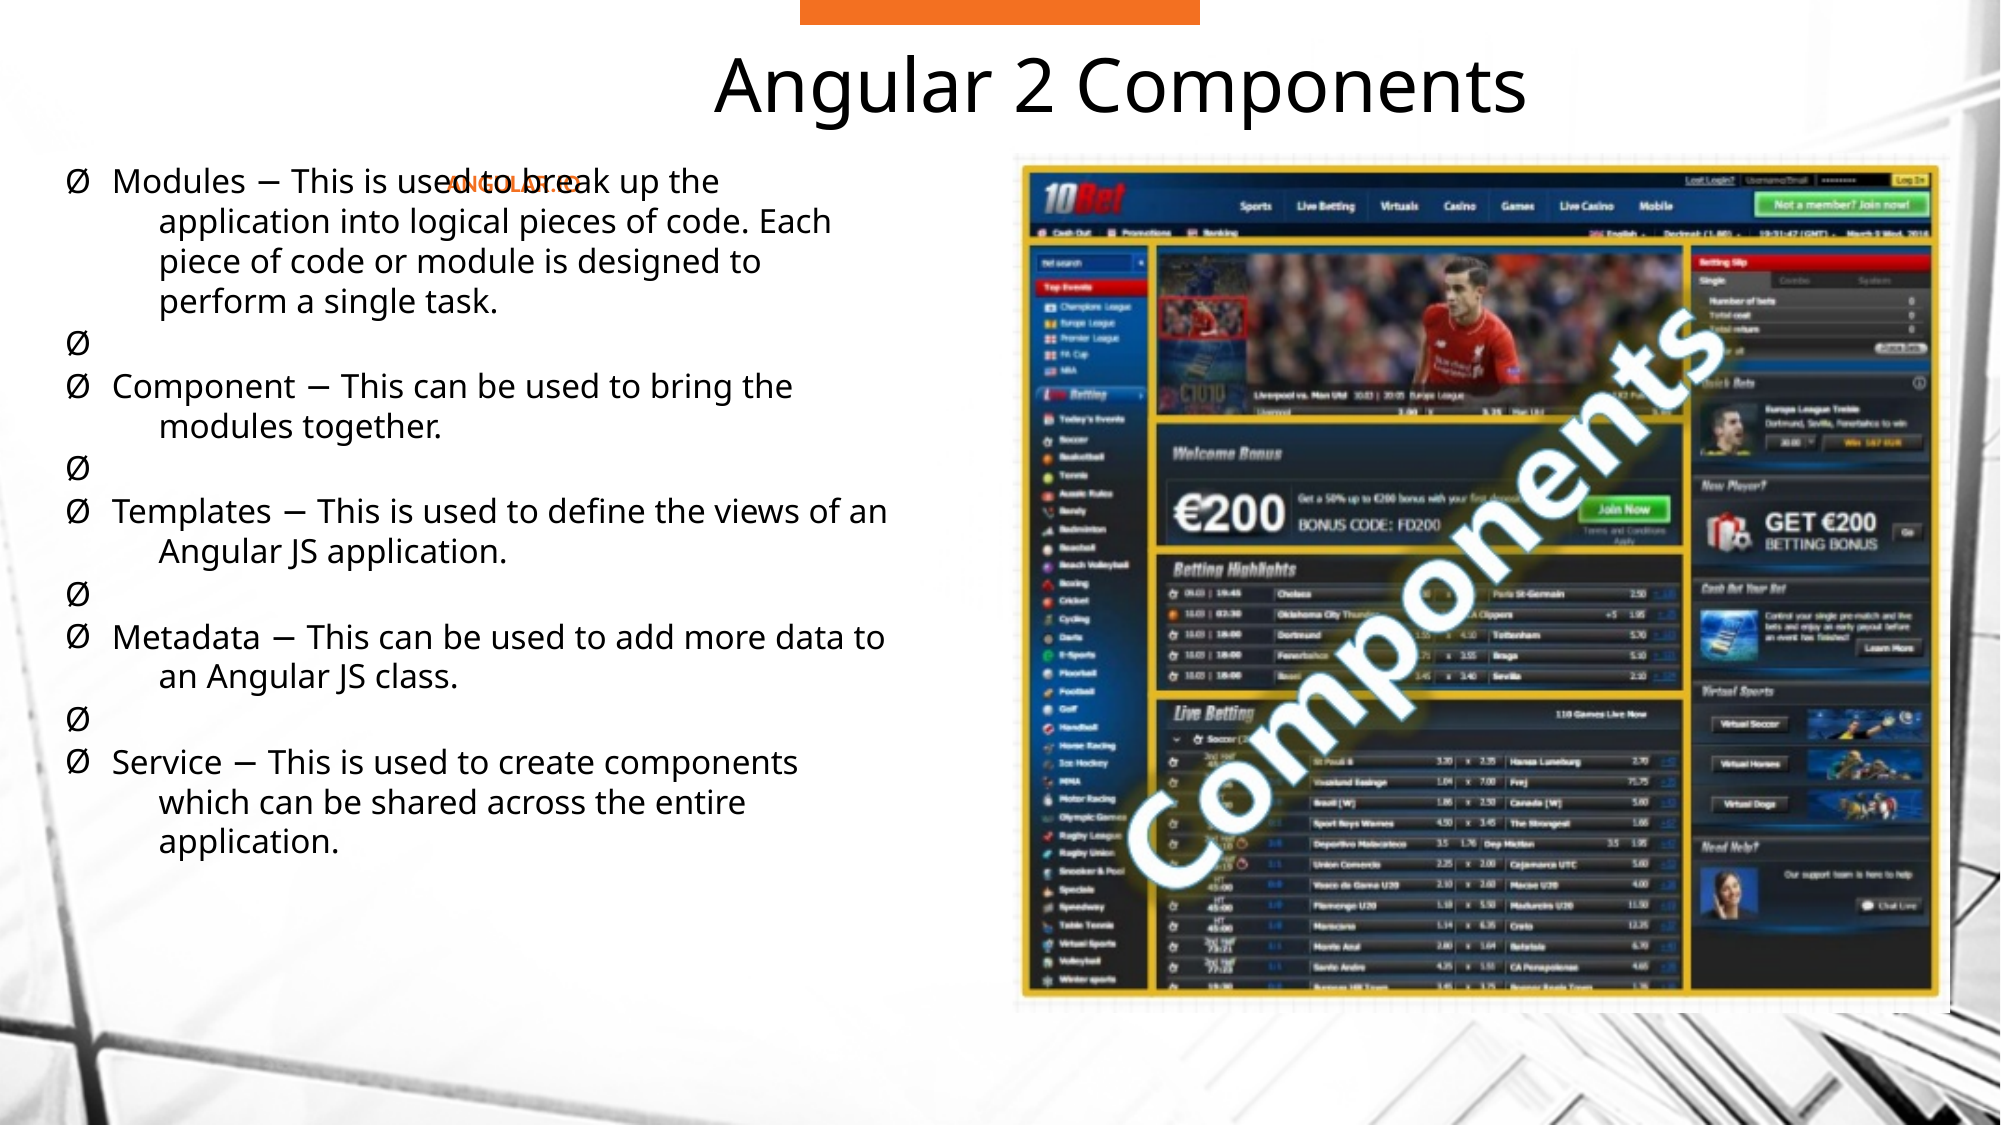

Angular 2 Components
Modules − This is used to break up the application into logical pieces of code. Each piece of code or module is designed to perform a single task.
Component − This can be used to bring the modules together.
Templates − This is used to define the views of an Angular JS application.
Metadata − This can be used to add more data to an Angular JS class.
Service − This is used to create components which can be shared across the entire application.
RS
# Angular.io